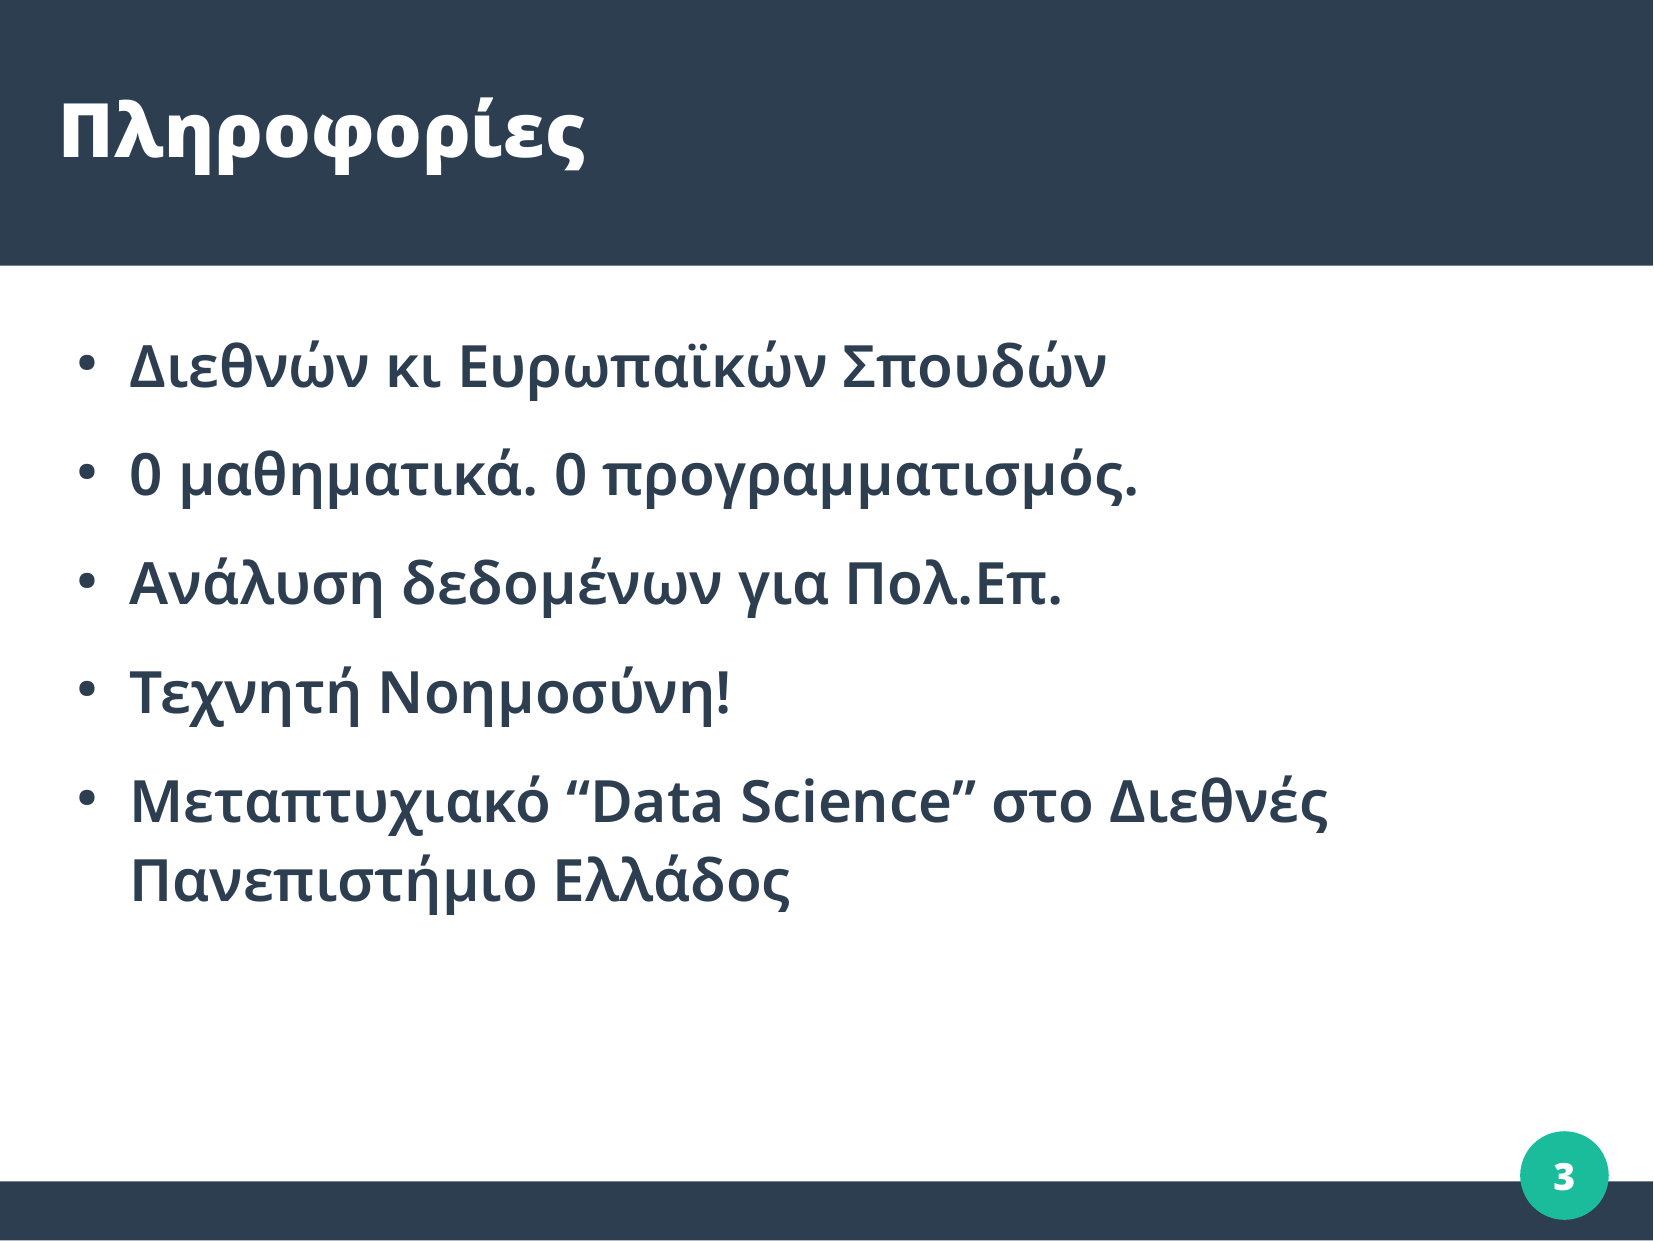

# Πληροφορίες
Διεθνών κι Ευρωπαϊκών Σπουδών
0 μαθηματικά. 0 προγραμματισμός.
Ανάλυση δεδομένων για Πολ.Επ.
Τεχνητή Νοημοσύνη!
Μεταπτυχιακό “Data Science” στο Διεθνές Πανεπιστήμιο Ελλάδος
3